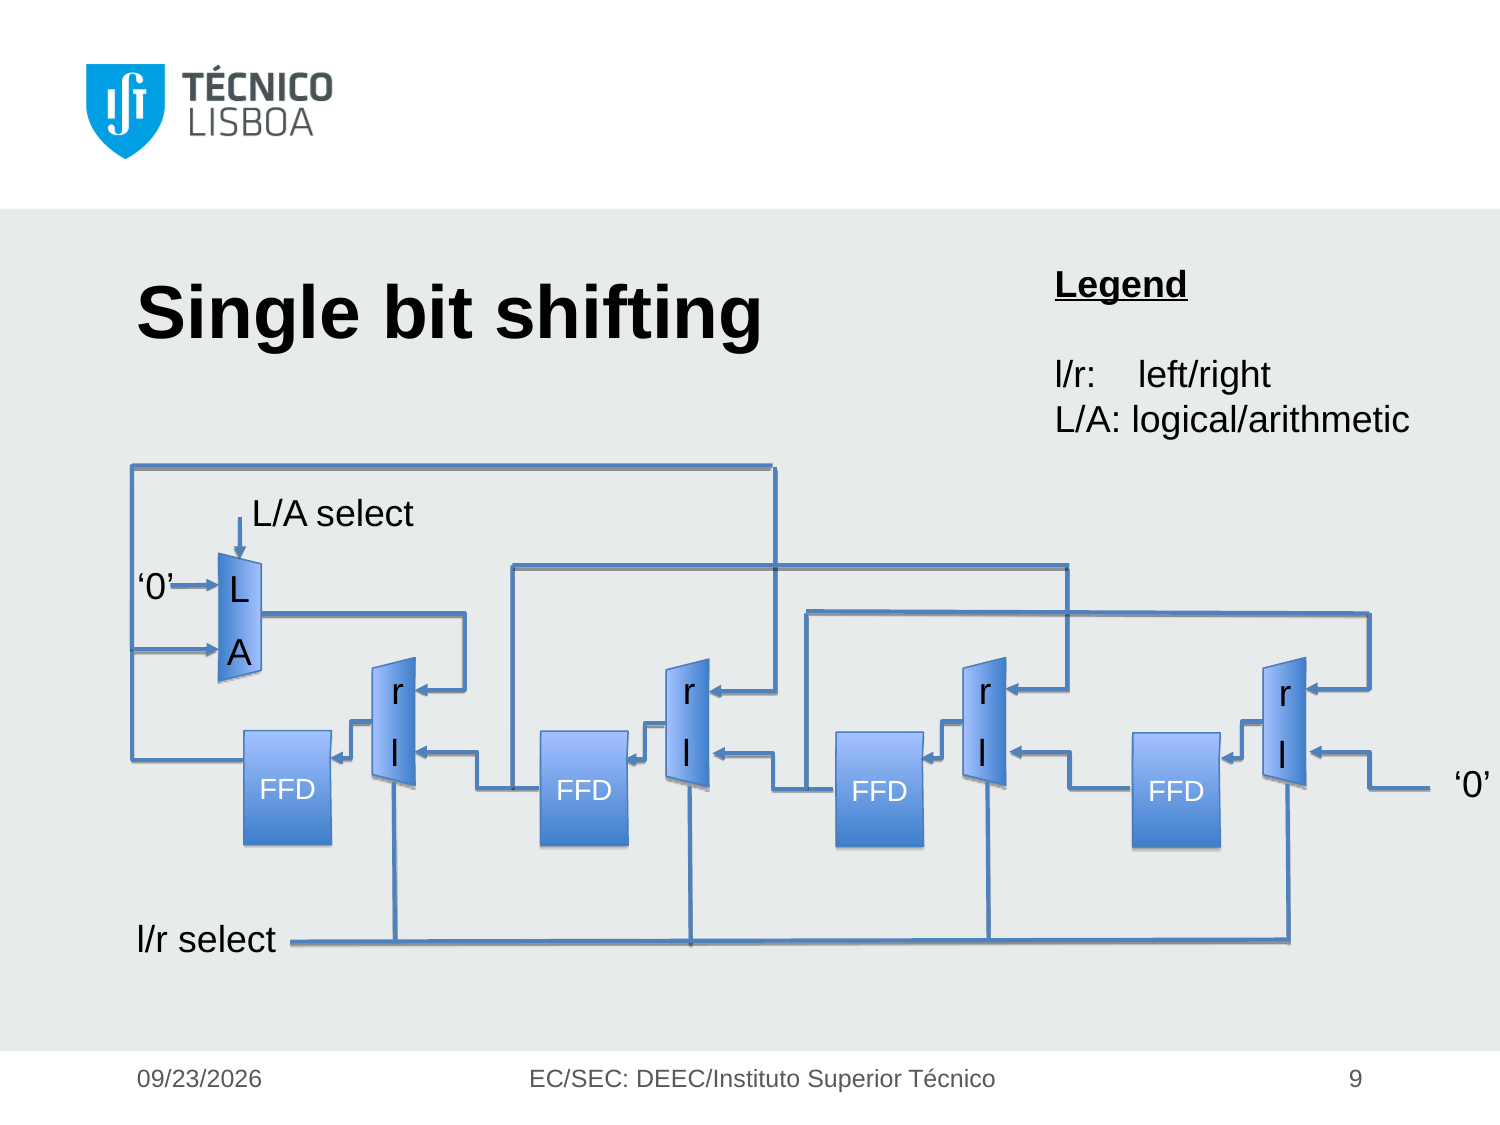

# Single bit shifting
Legend
l/r: left/right
L/A: logical/arithmetic
L/A select
‘0’
L
A
r
r
r
r
l
l
l
l
FFD
FFD
FFD
FFD
‘0’
l/r select
EC/SEC: DEEC/Instituto Superior Técnico